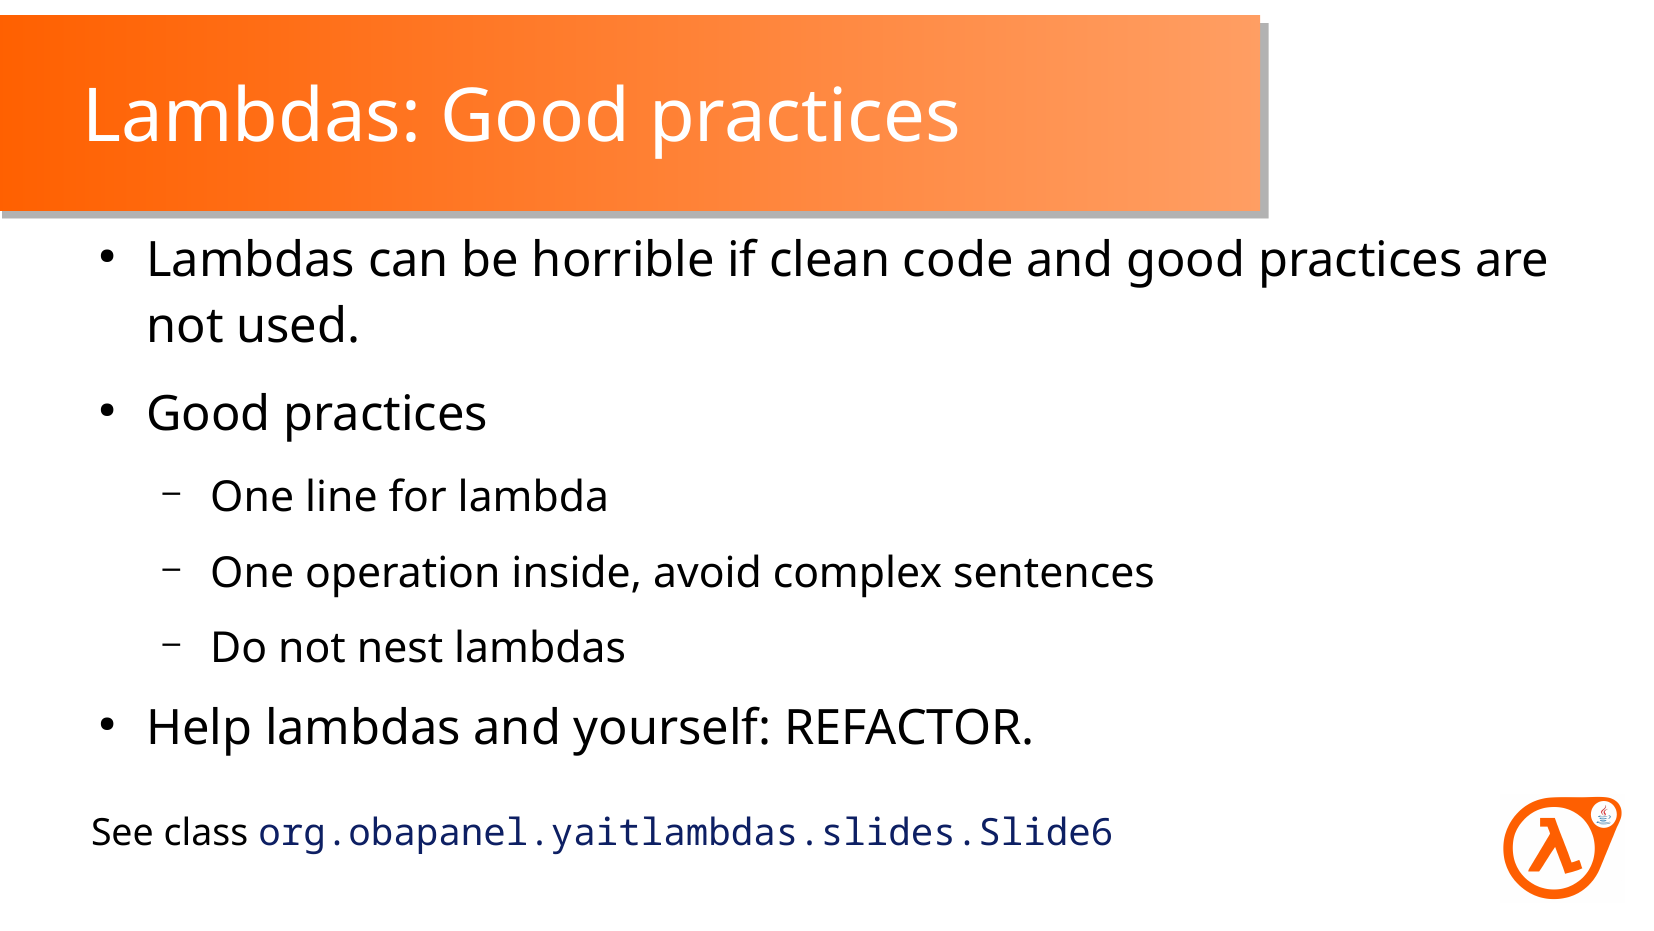

# Lambdas: Good practices
Lambdas can be horrible if clean code and good practices are not used.
Good practices
One line for lambda
One operation inside, avoid complex sentences
Do not nest lambdas
Help lambdas and yourself: REFACTOR.
See class org.obapanel.yaitlambdas.slides.Slide6